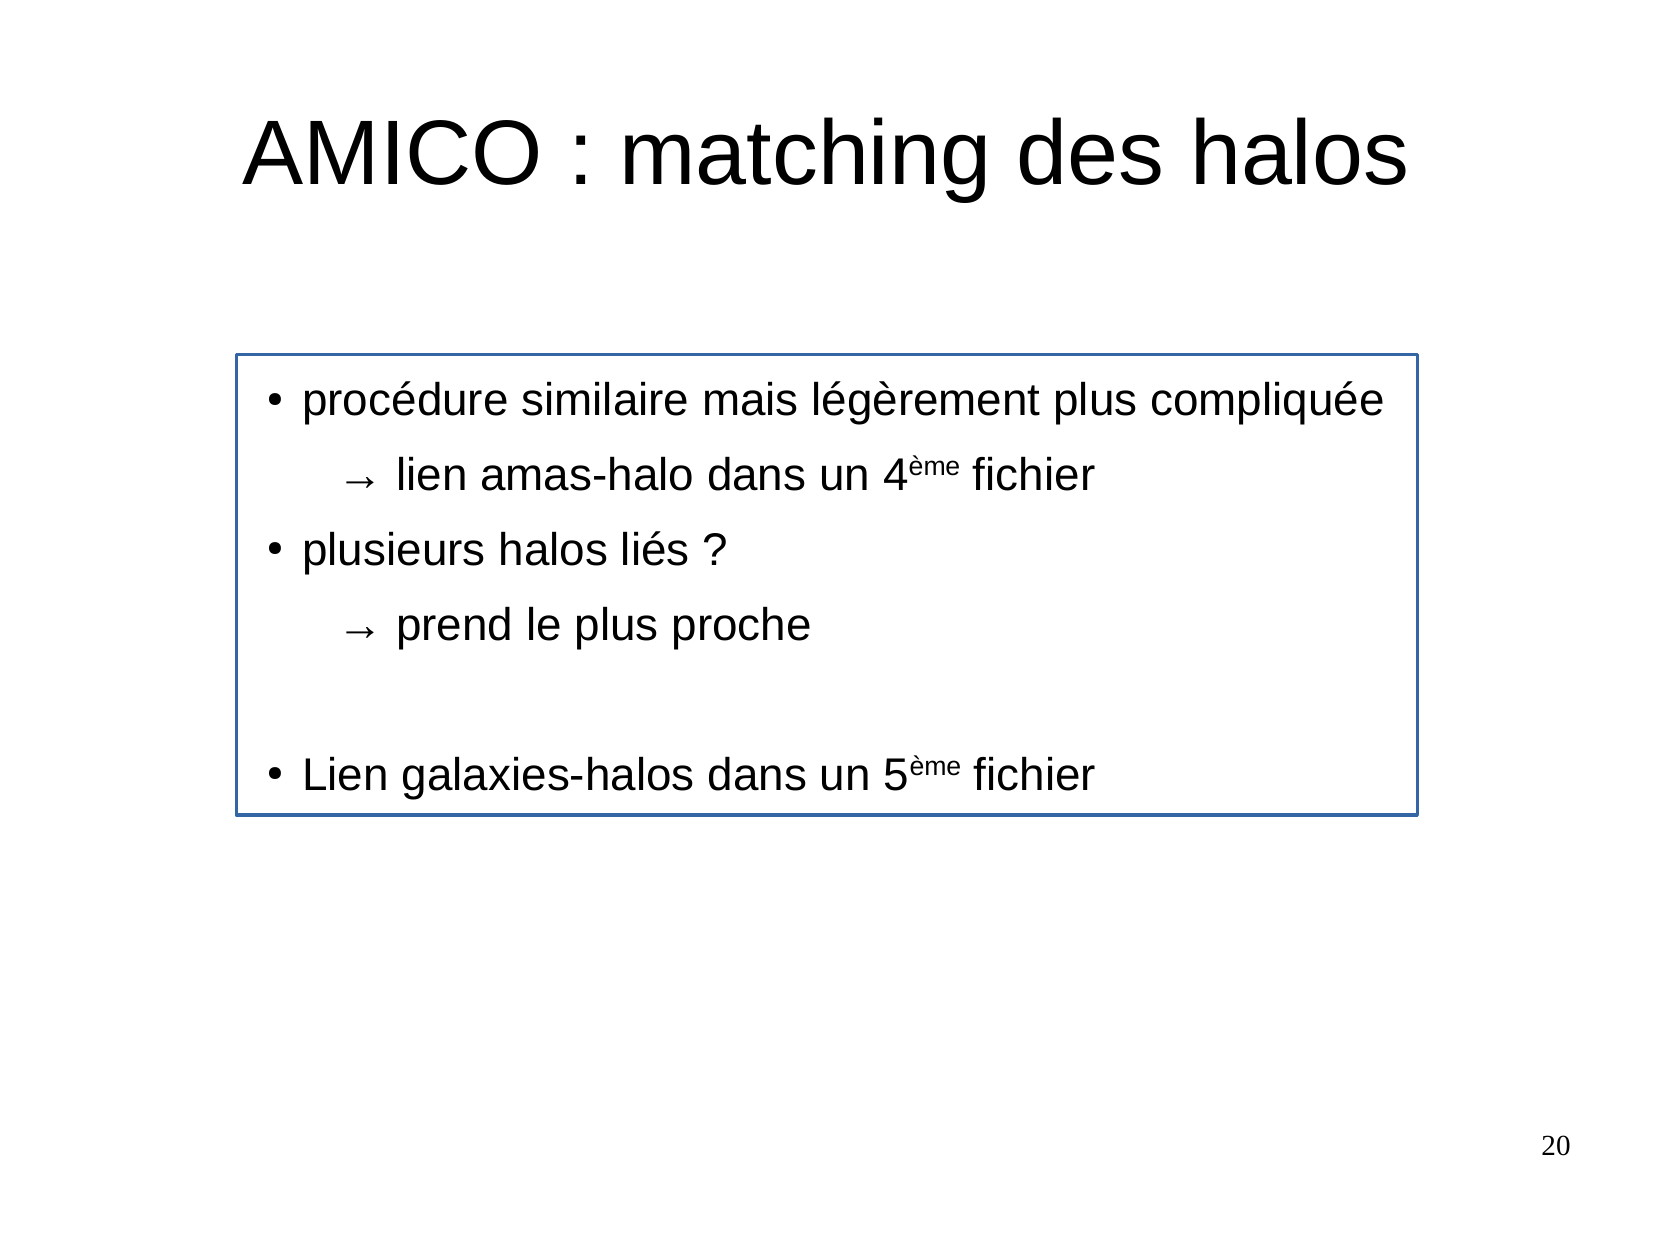

# AMICO : matching des halos
procédure similaire mais légèrement plus compliquée
→ lien amas-halo dans un 4ème fichier
plusieurs halos liés ?
→ prend le plus proche
Lien galaxies-halos dans un 5ème fichier
20